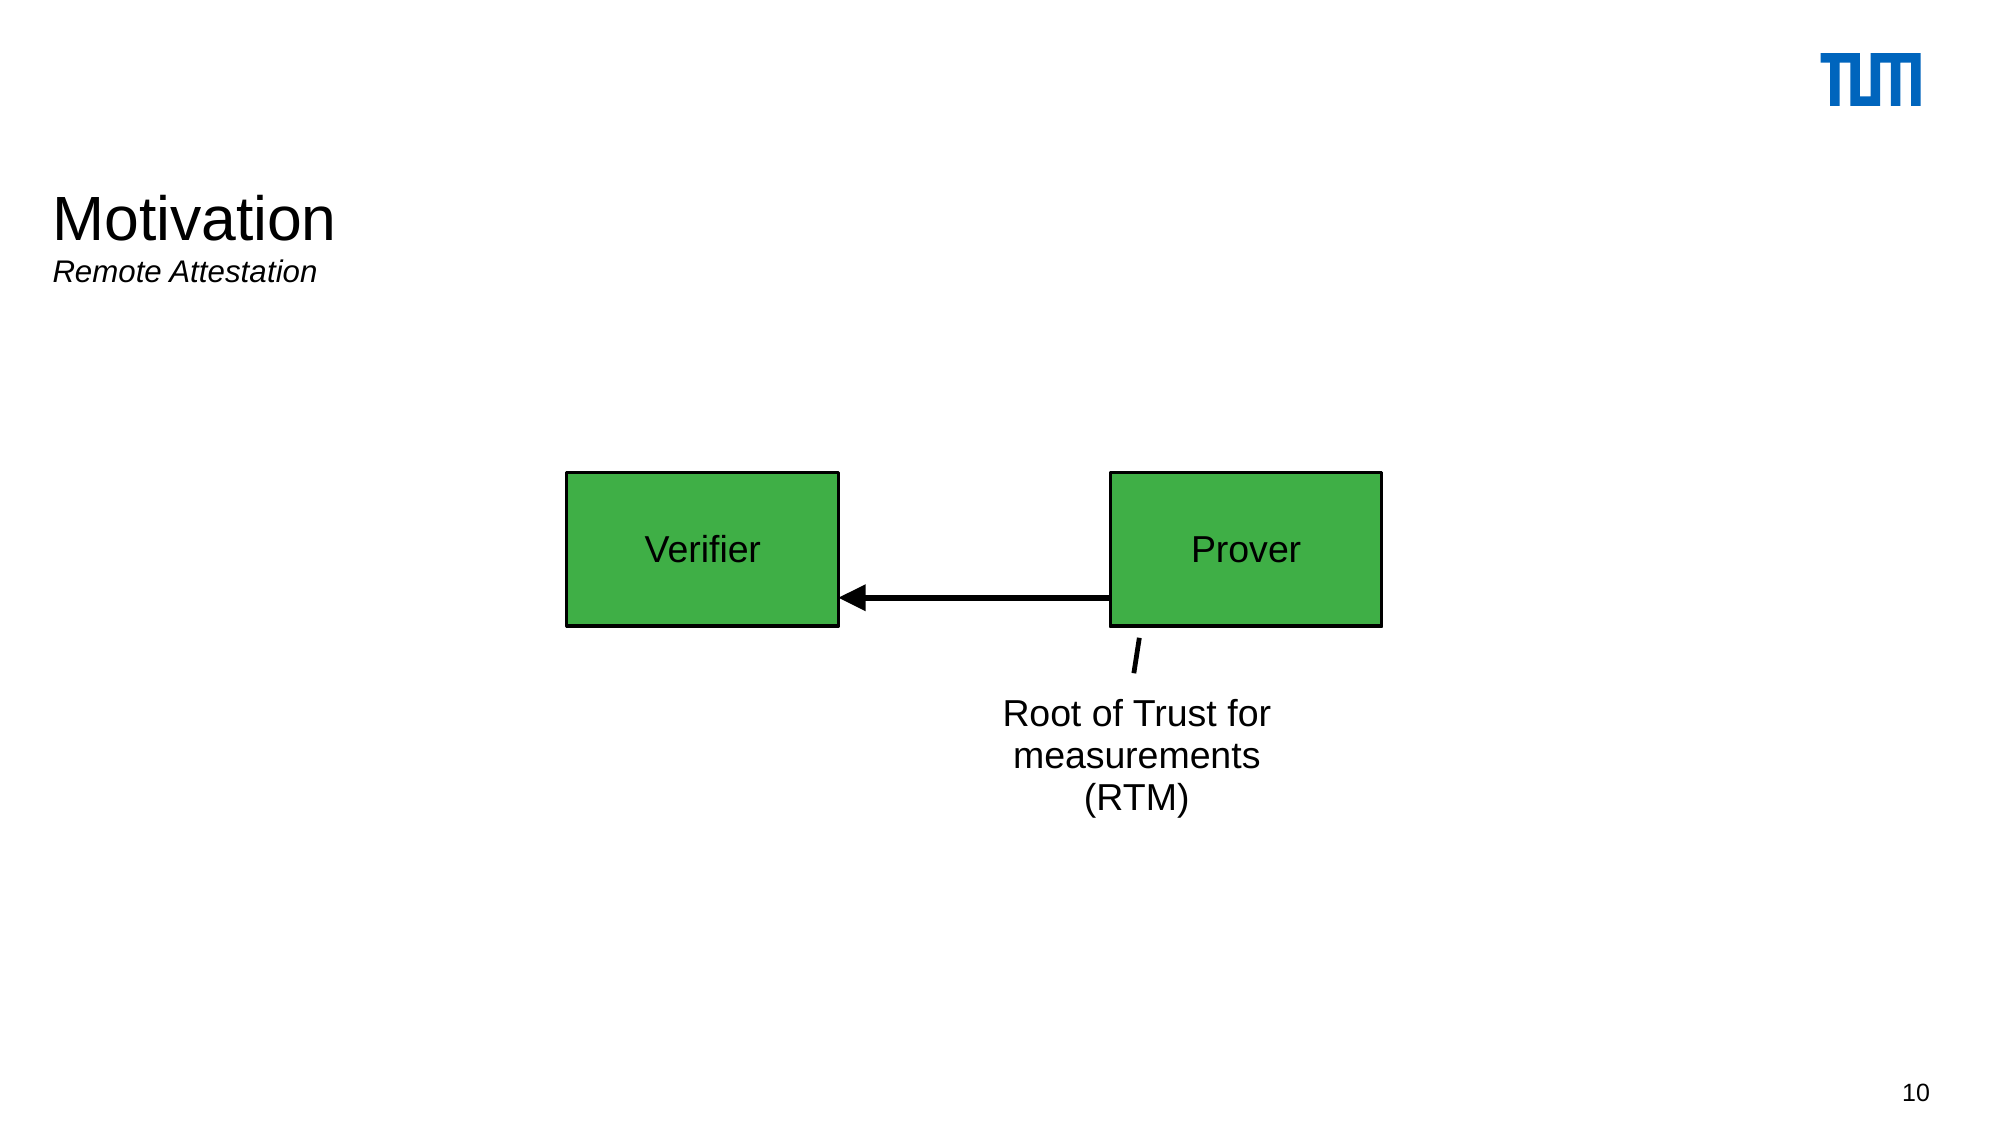

# Motivation Remote Attestation
Verifier
Prover
Prover
Root of Trust for measurements (RTM)
10